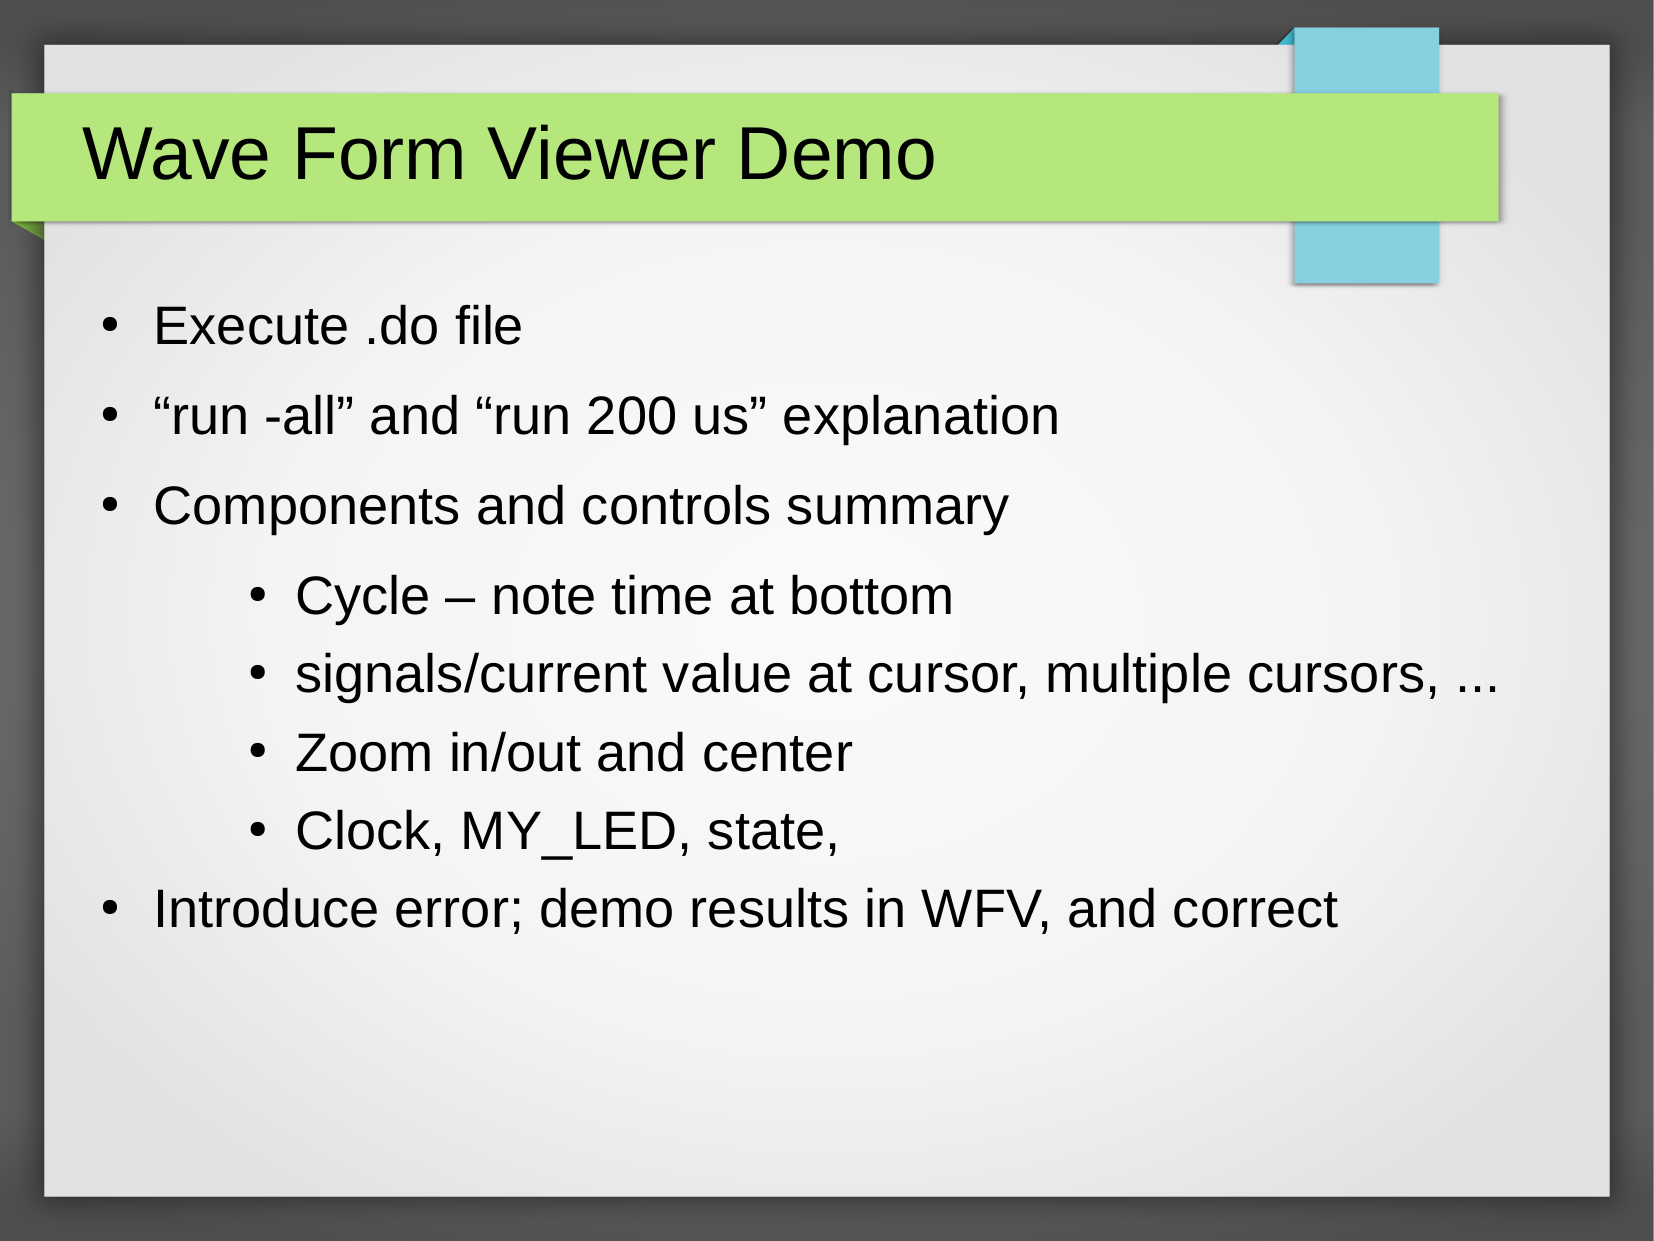

# Wave Form Viewer Demo
Execute .do file
“run -all” and “run 200 us” explanation
Components and controls summary
Cycle – note time at bottom
signals/current value at cursor, multiple cursors, ...
Zoom in/out and center
Clock, MY_LED, state,
Introduce error; demo results in WFV, and correct